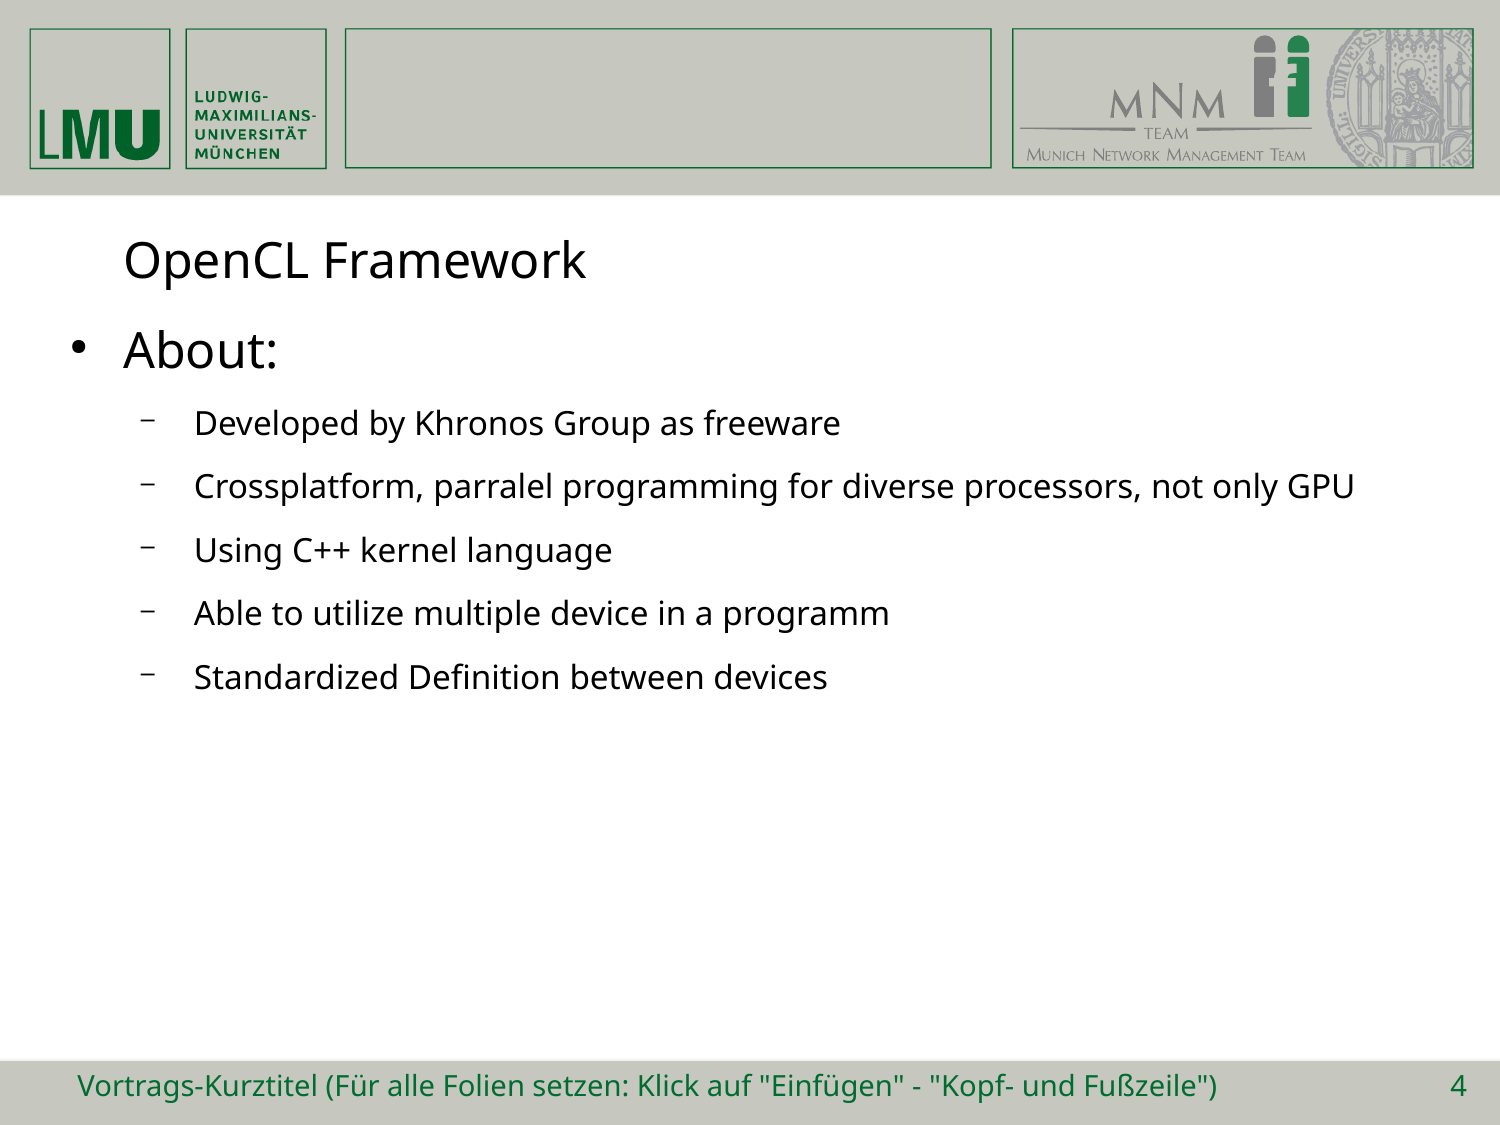

#
OpenCL Framework
About:
Developed by Khronos Group as freeware
Crossplatform, parralel programming for diverse processors, not only GPU
Using C++ kernel language
Able to utilize multiple device in a programm
Standardized Definition between devices
Vortrags-Kurztitel (Für alle Folien setzen: Klick auf "Einfügen" - "Kopf- und Fußzeile")